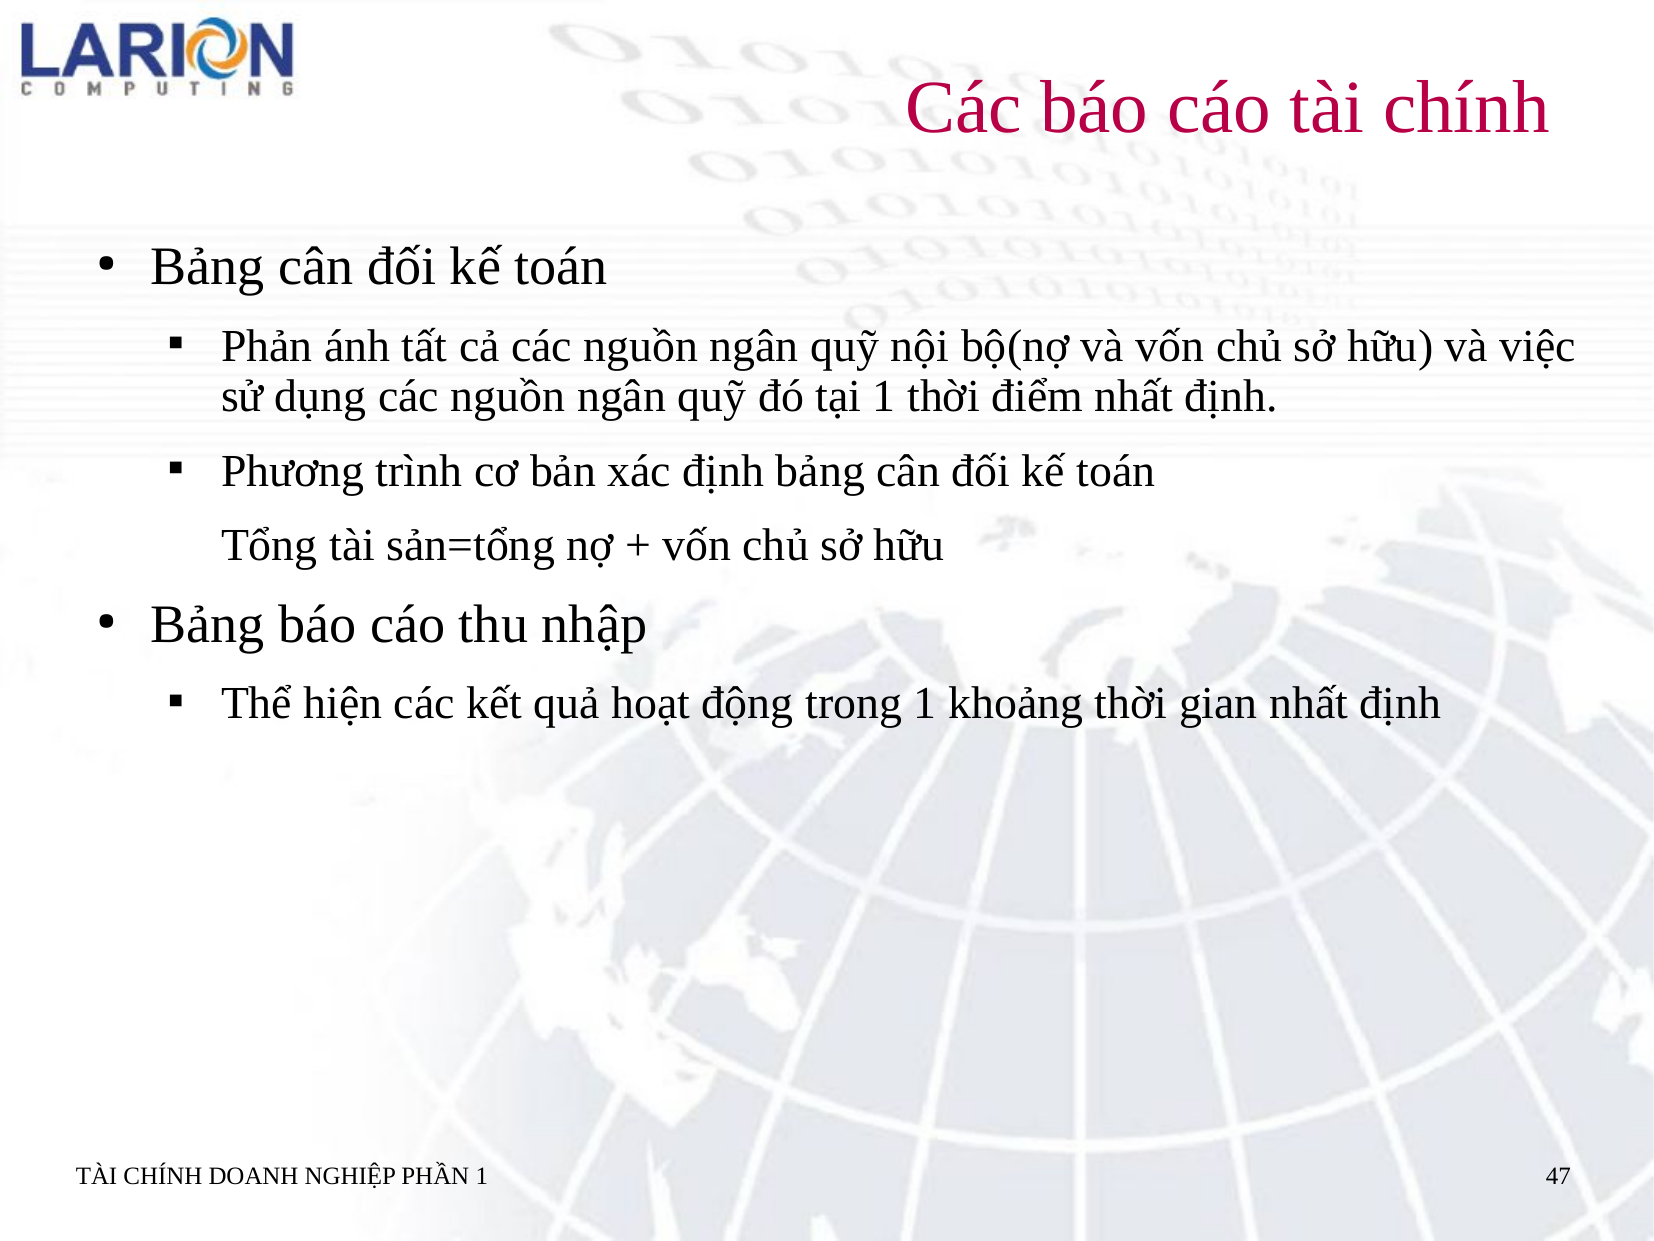

# Các báo cáo tài chính
Bảng cân đối kế toán
Phản ánh tất cả các nguồn ngân quỹ nội bộ(nợ và vốn chủ sở hữu) và việc sử dụng các nguồn ngân quỹ đó tại 1 thời điểm nhất định.
Phương trình cơ bản xác định bảng cân đối kế toán
Tổng tài sản=tổng nợ + vốn chủ sở hữu
Bảng báo cáo thu nhập
Thể hiện các kết quả hoạt động trong 1 khoảng thời gian nhất định
TÀI CHÍNH DOANH NGHIỆP PHẦN 1
47